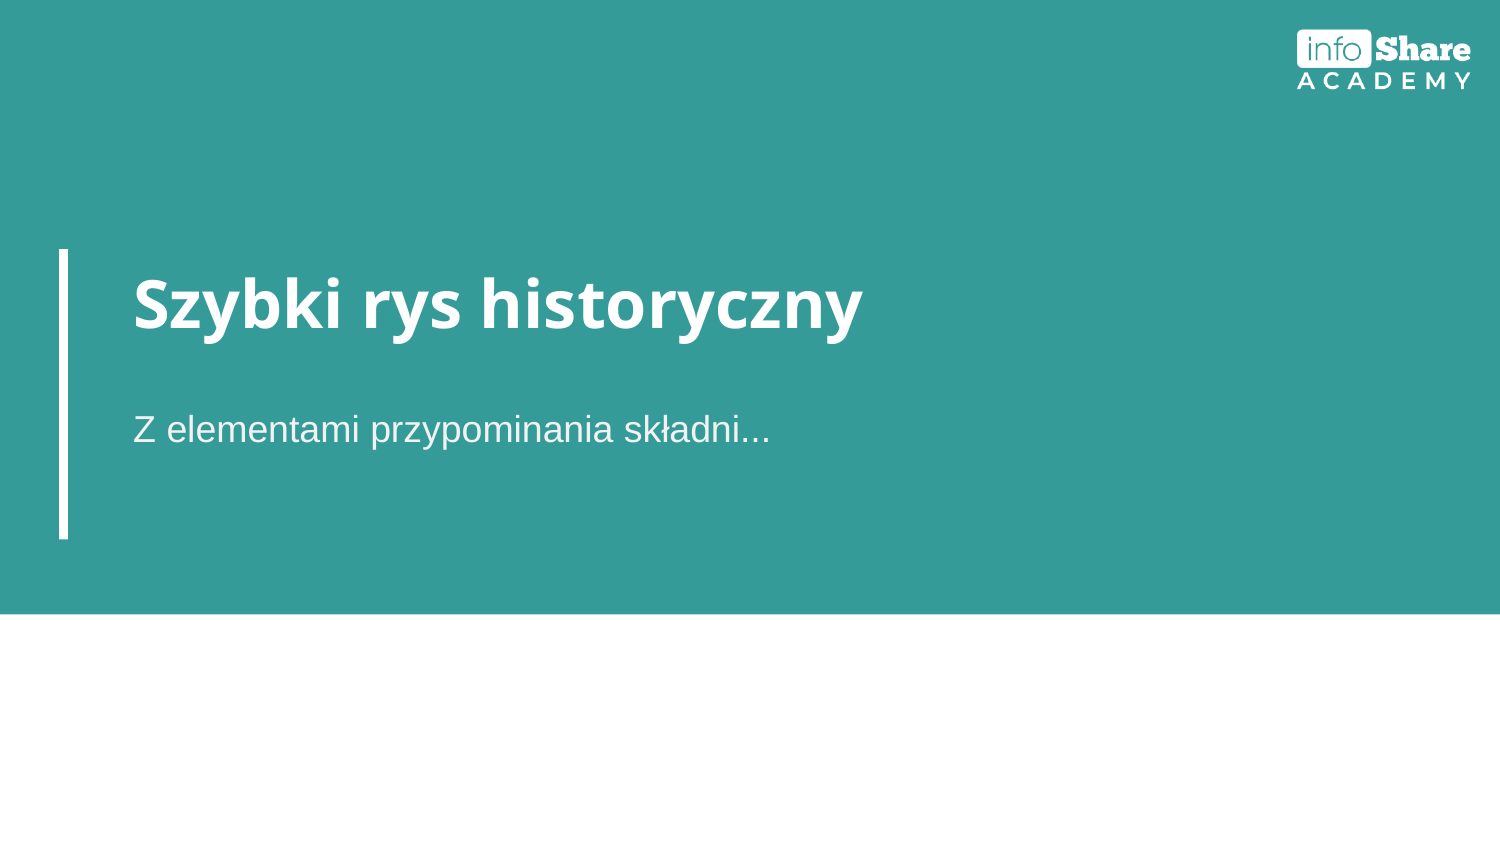

# Szybki rys historyczny
Z elementami przypominania składni...